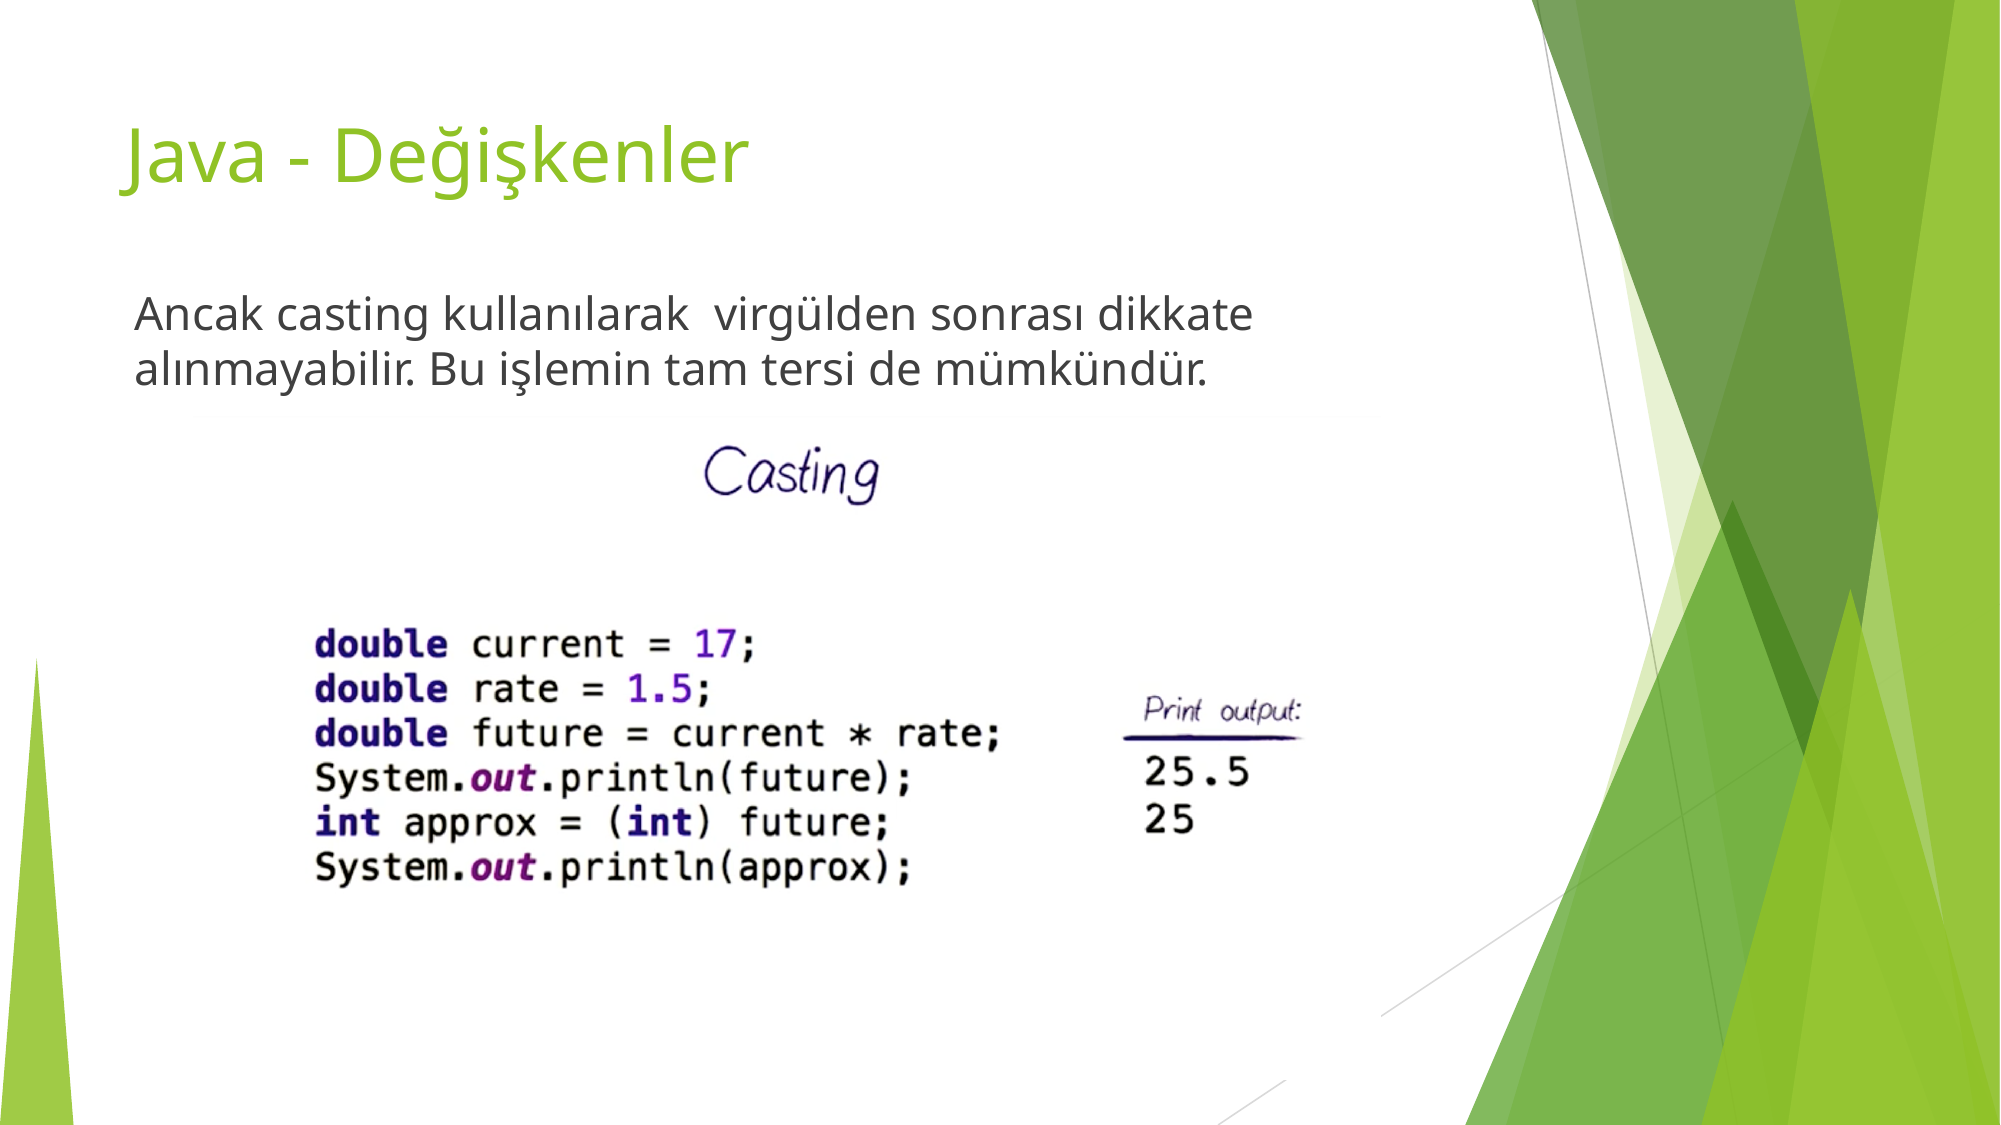

# Java - Değişkenler
Ancak casting kullanılarak virgülden sonrası dikkate alınmayabilir. Bu işlemin tam tersi de mümkündür.